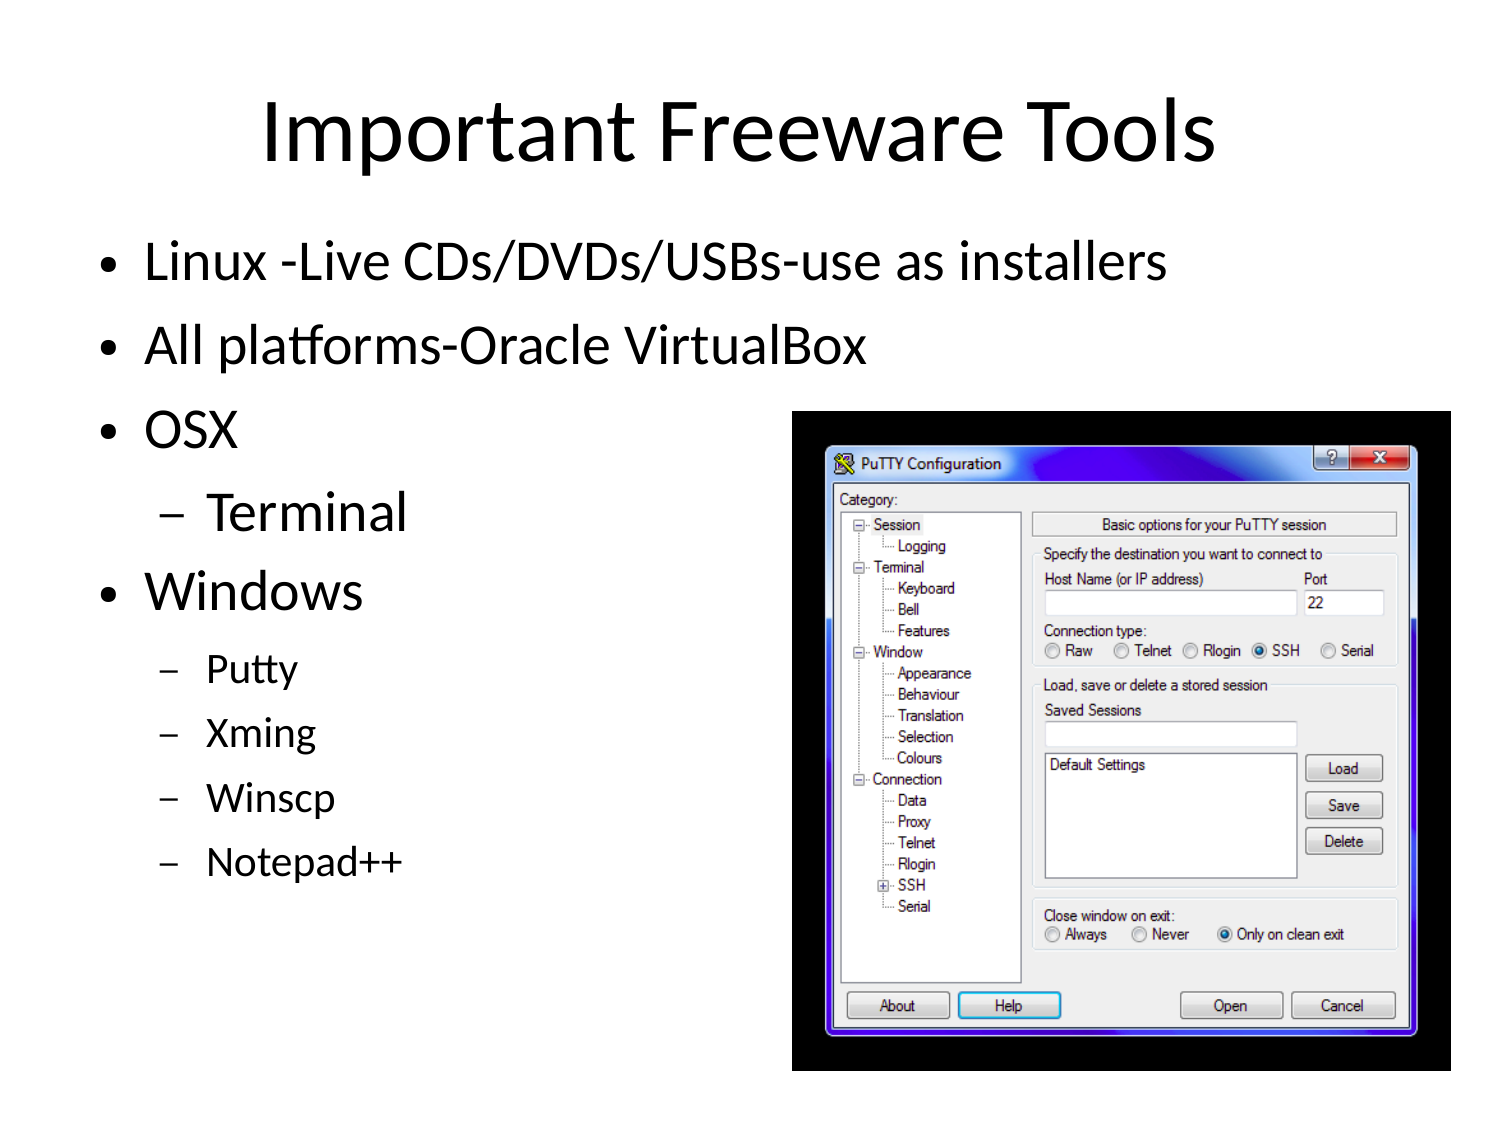

# Important Freeware Tools
Linux -Live CDs/DVDs/USBs-use as installers
All platforms-Oracle VirtualBox
OSX
Terminal
Windows
Putty
Xming
Winscp
Notepad++